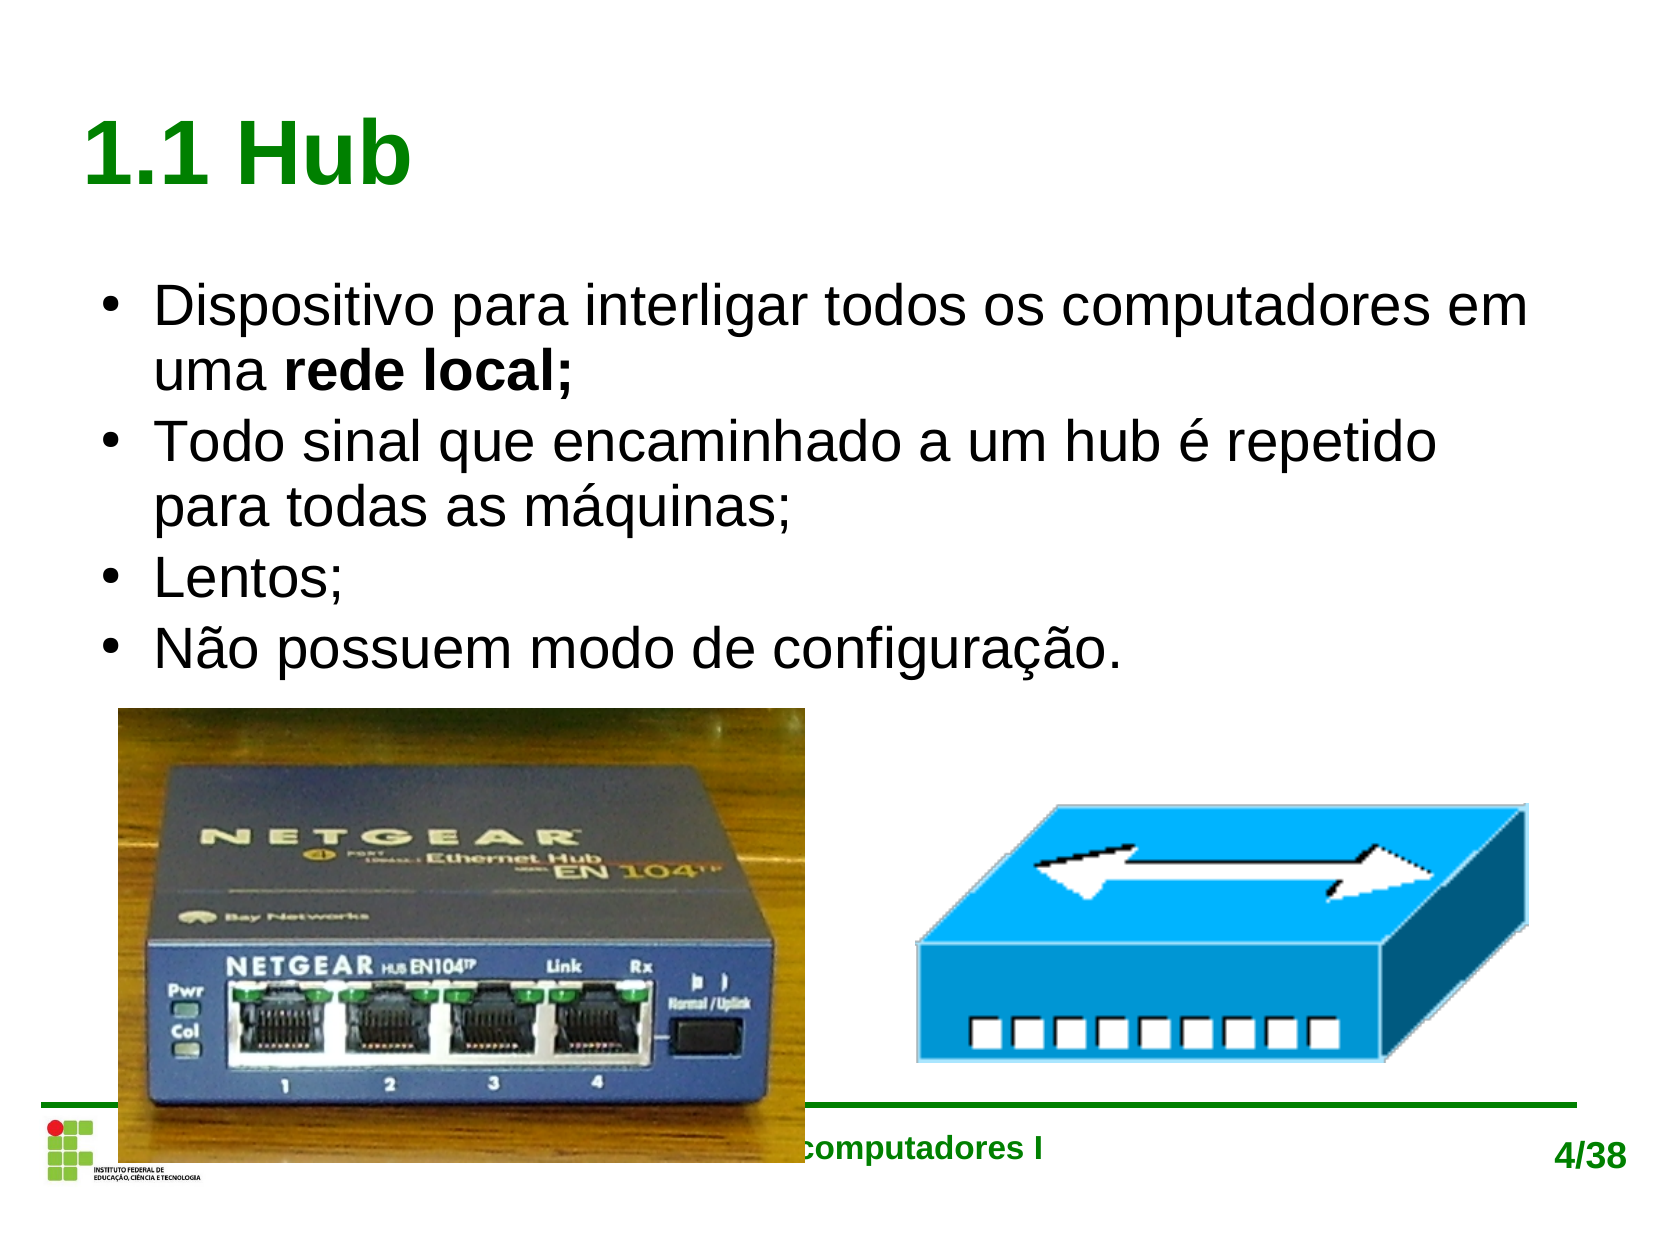

# 1.1 Hub
Dispositivo para interligar todos os computadores em uma rede local;
Todo sinal que encaminhado a um hub é repetido para todas as máquinas;
Lentos;
Não possuem modo de configuração.